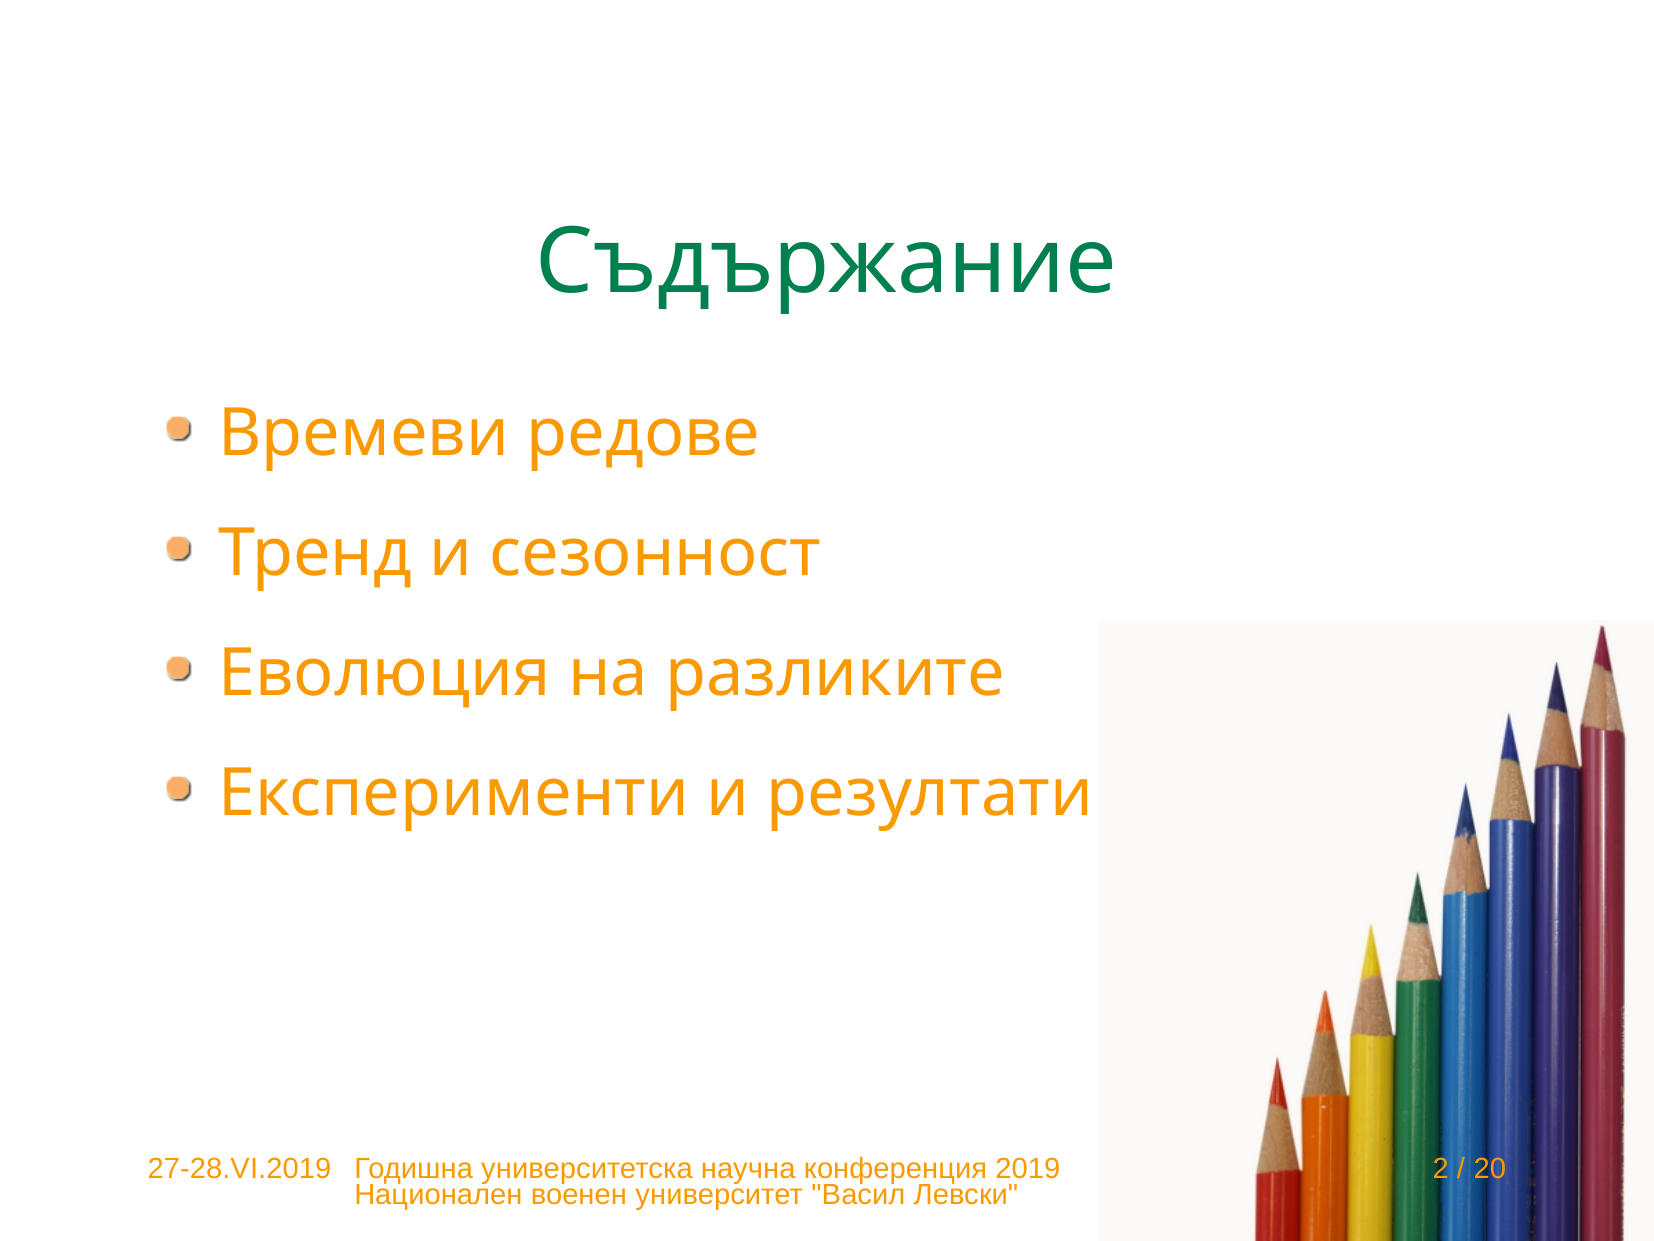

# Съдържание
Времеви редове
Тренд и сезонност
Еволюция на разликите
Експерименти и резултати
27-28.VI.2019
Годишна университетска научна конференция 2019 Национален военен университет "Васил Левски"
2